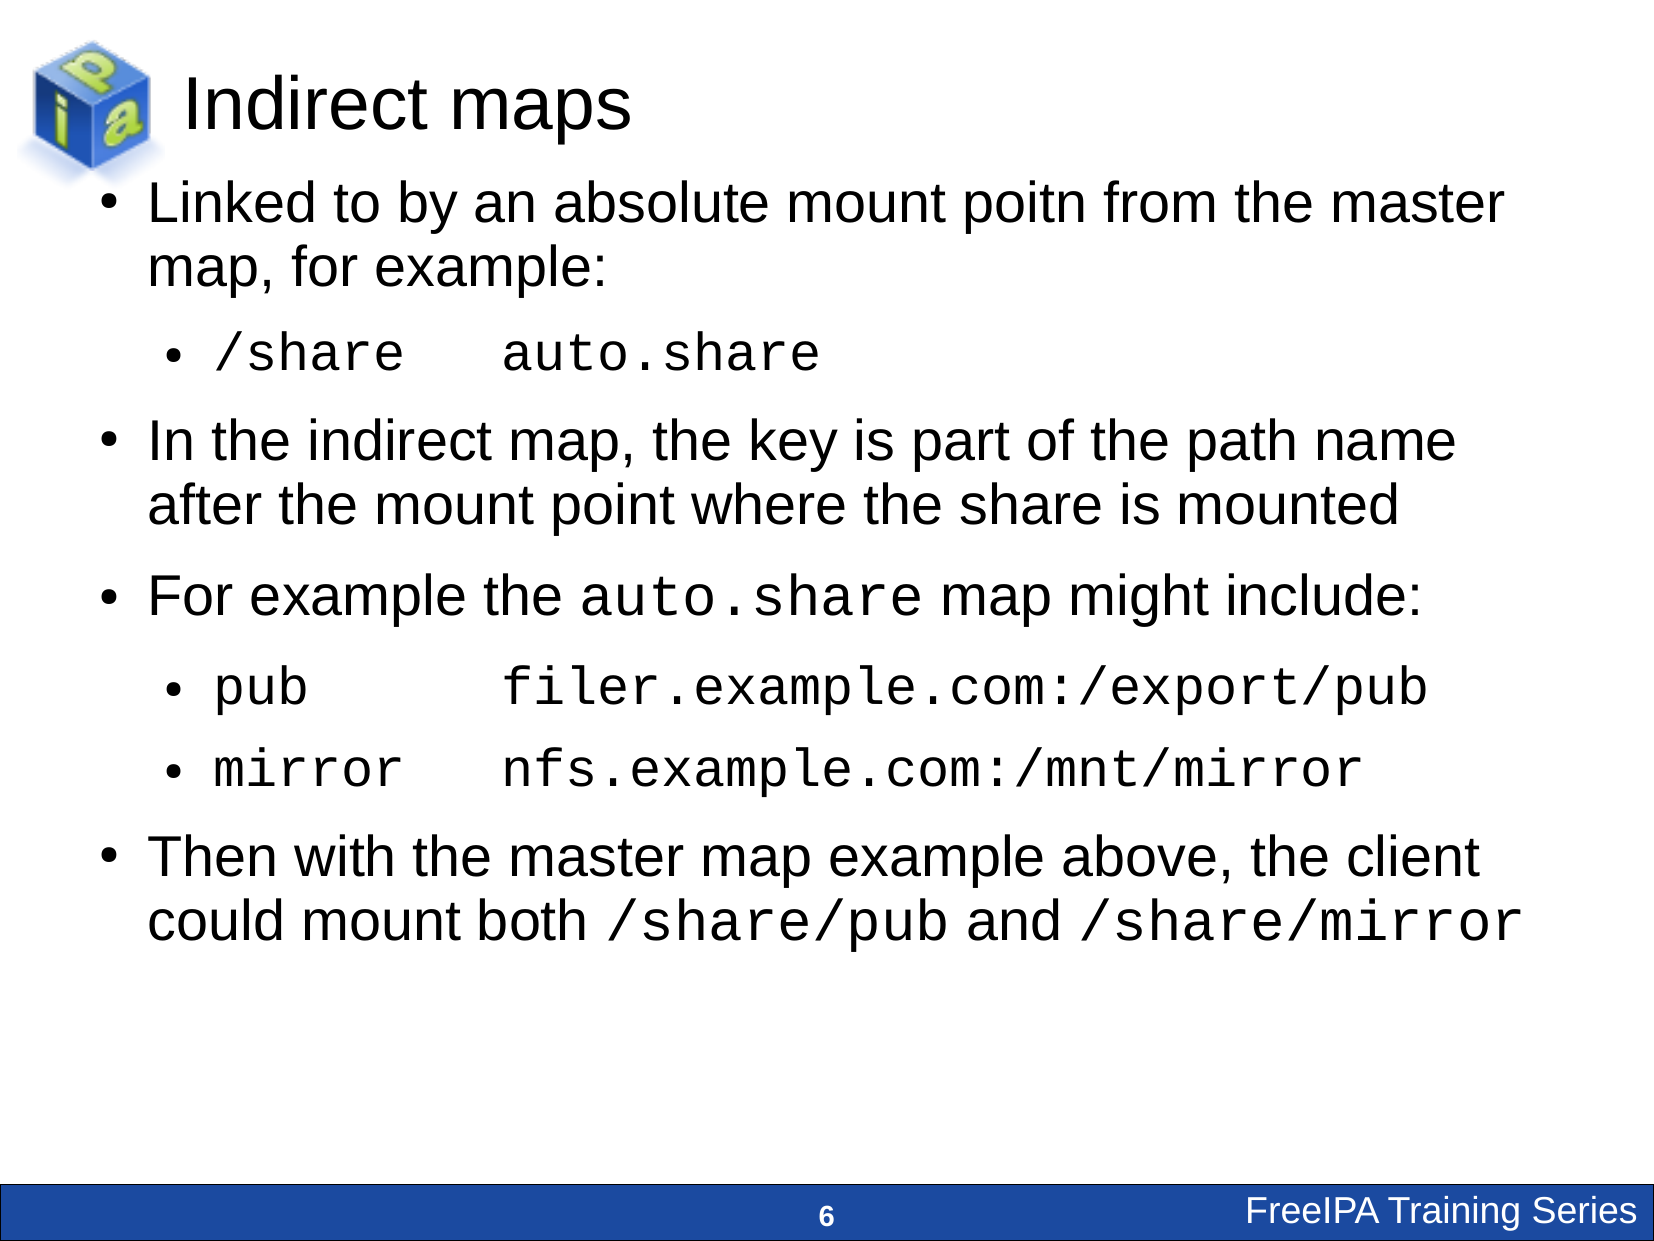

# Indirect maps
Linked to by an absolute mount poitn from the master map, for example:
/share auto.share
In the indirect map, the key is part of the path name after the mount point where the share is mounted
For example the auto.share map might include:
pub filer.example.com:/export/pub
mirror nfs.example.com:/mnt/mirror
Then with the master map example above, the client could mount both /share/pub and /share/mirror
6